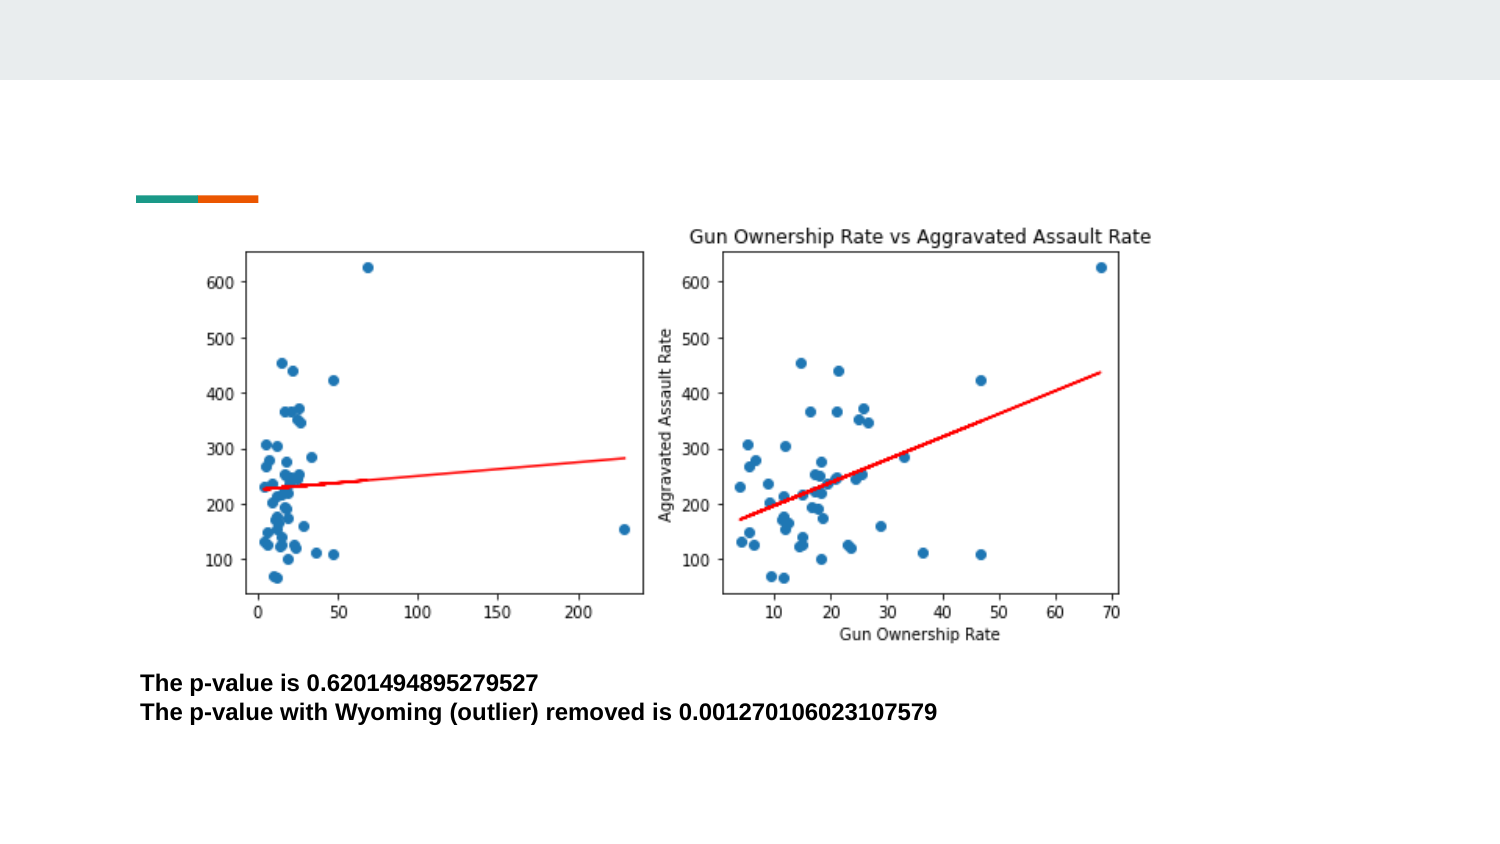

# The p-value is 0.6201494895279527
The p-value with Wyoming (outlier) removed is 0.001270106023107579